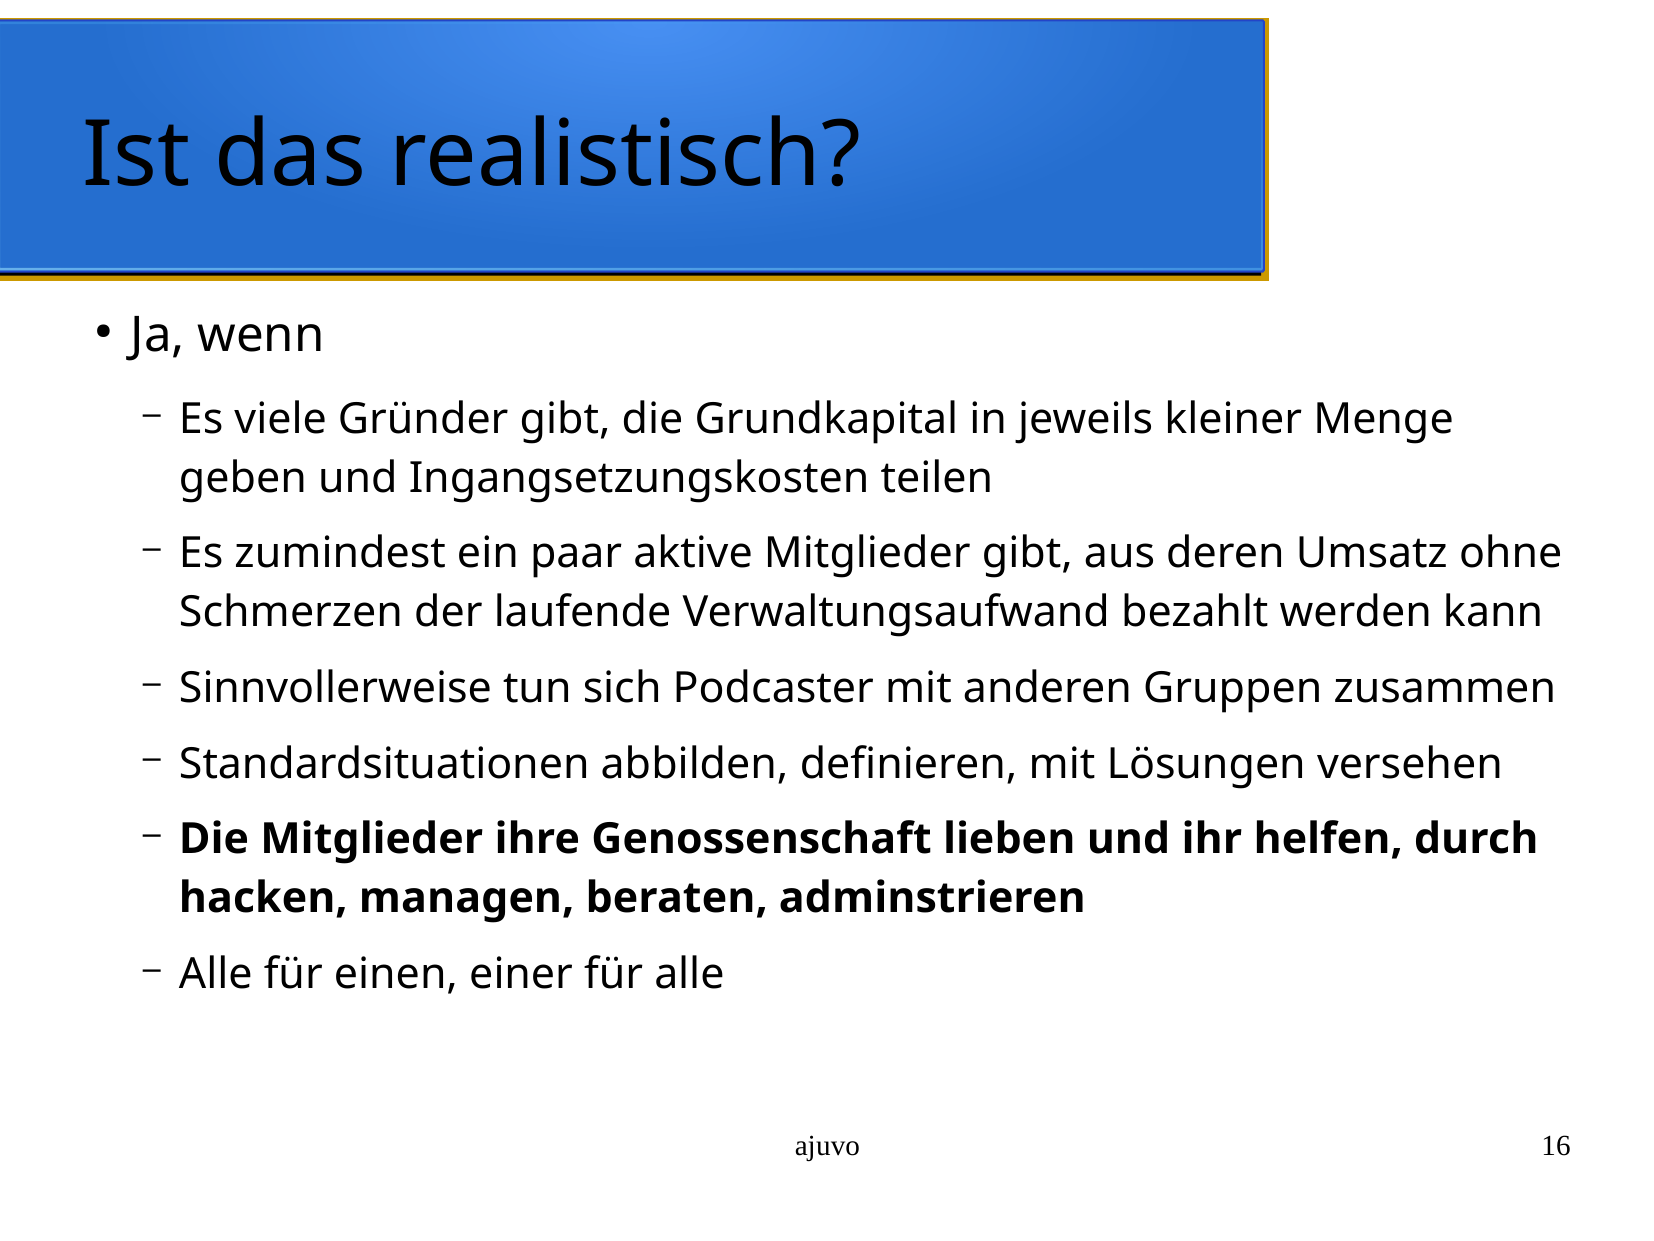

# Ist das realistisch?
Ja, wenn
Es viele Gründer gibt, die Grundkapital in jeweils kleiner Menge geben und Ingangsetzungskosten teilen
Es zumindest ein paar aktive Mitglieder gibt, aus deren Umsatz ohne Schmerzen der laufende Verwaltungsaufwand bezahlt werden kann
Sinnvollerweise tun sich Podcaster mit anderen Gruppen zusammen
Standardsituationen abbilden, definieren, mit Lösungen versehen
Die Mitglieder ihre Genossenschaft lieben und ihr helfen, durch hacken, managen, beraten, adminstrieren
Alle für einen, einer für alle
ajuvo
16